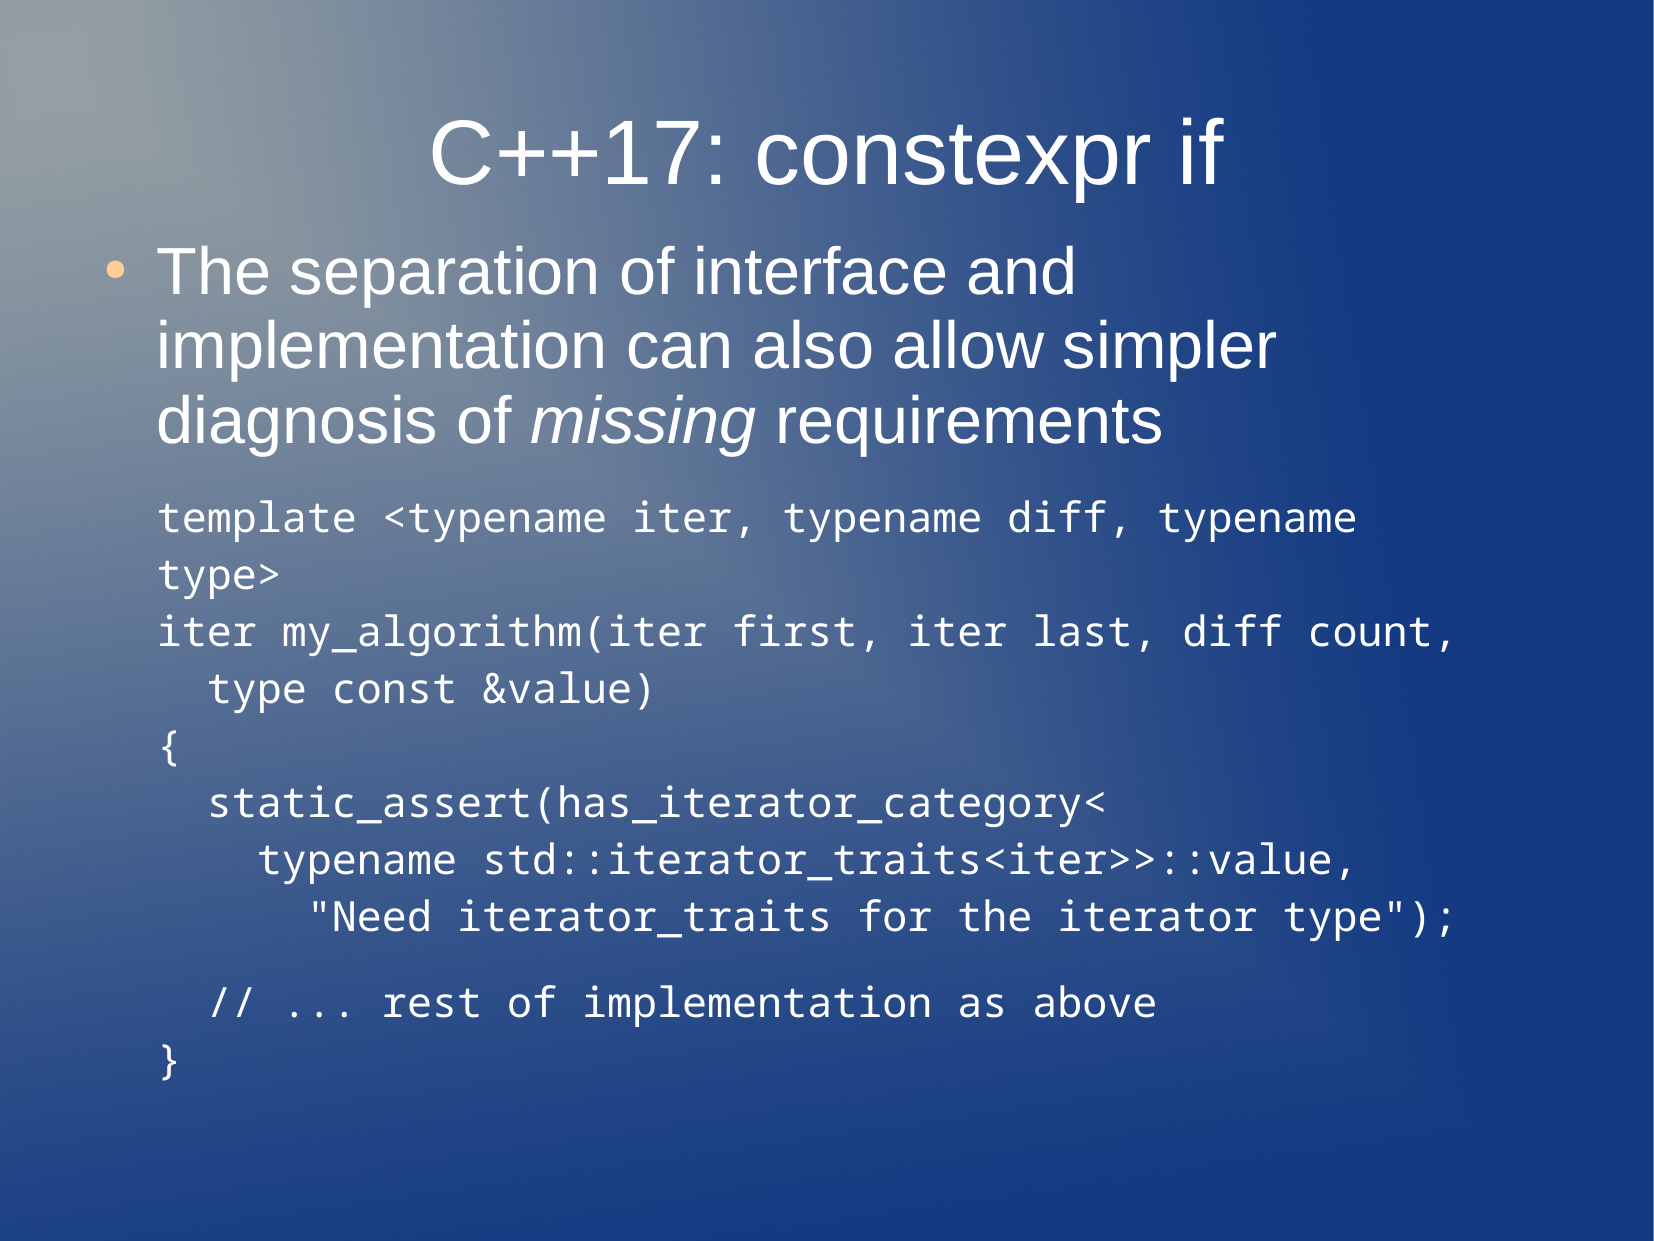

# C++17: constexpr if
The separation of interface and implementation can also allow simpler diagnosis of missing requirements
template <typename iter, typename diff, typename type>
iter my_algorithm(iter first, iter last, diff count,
 type const &value)
{
 static_assert(has_iterator_category<
 typename std::iterator_traits<iter>>::value,
 "Need iterator_traits for the iterator type");
 // ... rest of implementation as above
}